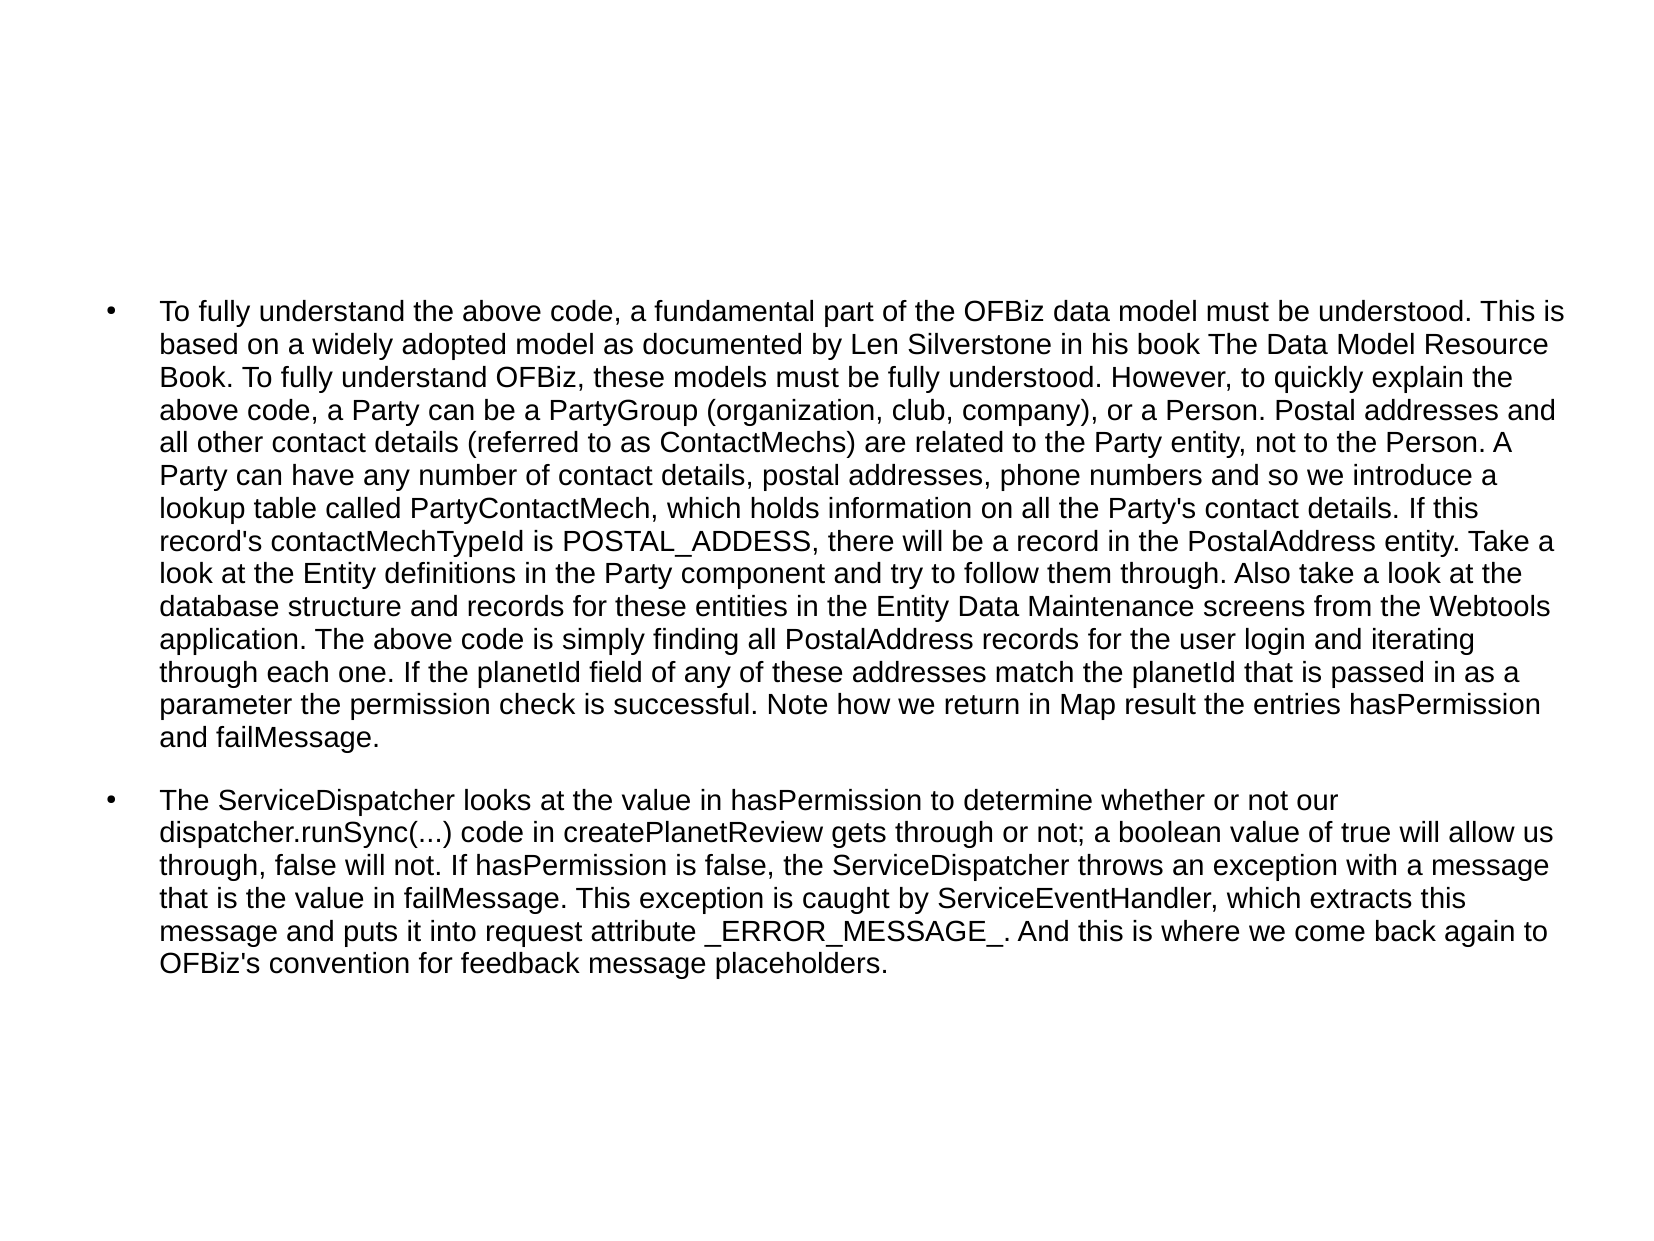

# To fully understand the above code, a fundamental part of the OFBiz data model must be understood. This is based on a widely adopted model as documented by Len Silverstone in his book The Data Model Resource Book. To fully understand OFBiz, these models must be fully understood. However, to quickly explain the above code, a Party can be a PartyGroup (organization, club, company), or a Person. Postal addresses and all other contact details (referred to as ContactMechs) are related to the Party entity, not to the Person. A Party can have any number of contact details, postal addresses, phone numbers and so we introduce a lookup table called PartyContactMech, which holds information on all the Party's contact details. If this record's contactMechTypeId is POSTAL_ADDESS, there will be a record in the PostalAddress entity. Take a look at the Entity definitions in the Party component and try to follow them through. Also take a look at the database structure and records for these entities in the Entity Data Maintenance screens from the Webtools application. The above code is simply finding all PostalAddress records for the user login and iterating through each one. If the planetId field of any of these addresses match the planetId that is passed in as a parameter the permission check is successful. Note how we return in Map result the entries hasPermission and failMessage.
The ServiceDispatcher looks at the value in hasPermission to determine whether or not our dispatcher.runSync(...) code in createPlanetReview gets through or not; a boolean value of true will allow us through, false will not. If hasPermission is false, the ServiceDispatcher throws an exception with a message that is the value in failMessage. This exception is caught by ServiceEventHandler, which extracts this message and puts it into request attribute _ERROR_MESSAGE_. And this is where we come back again to OFBiz's convention for feedback message placeholders.